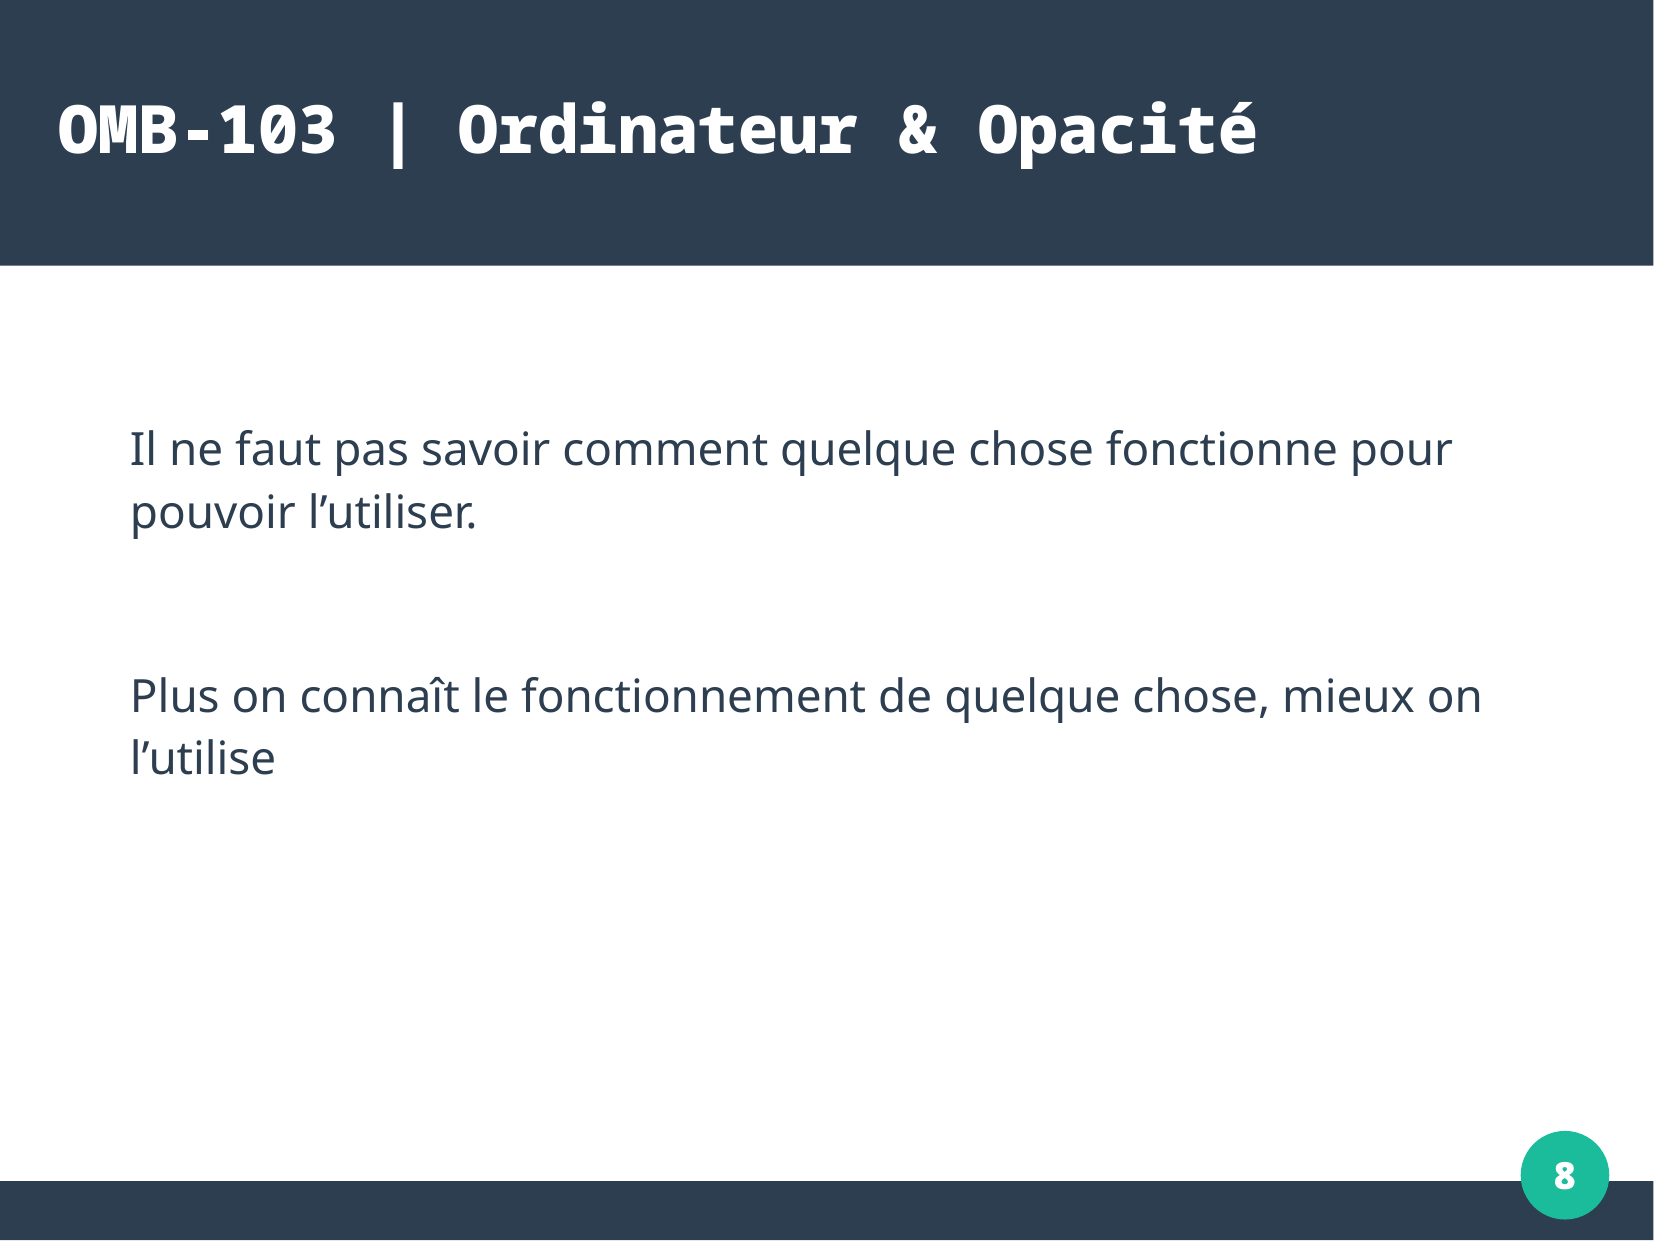

OMB-103 | Ordinateur & Opacité
# Il ne faut pas savoir comment quelque chose fonctionne pour pouvoir l’utiliser.
Plus on connaît le fonctionnement de quelque chose, mieux on l’utilise
8